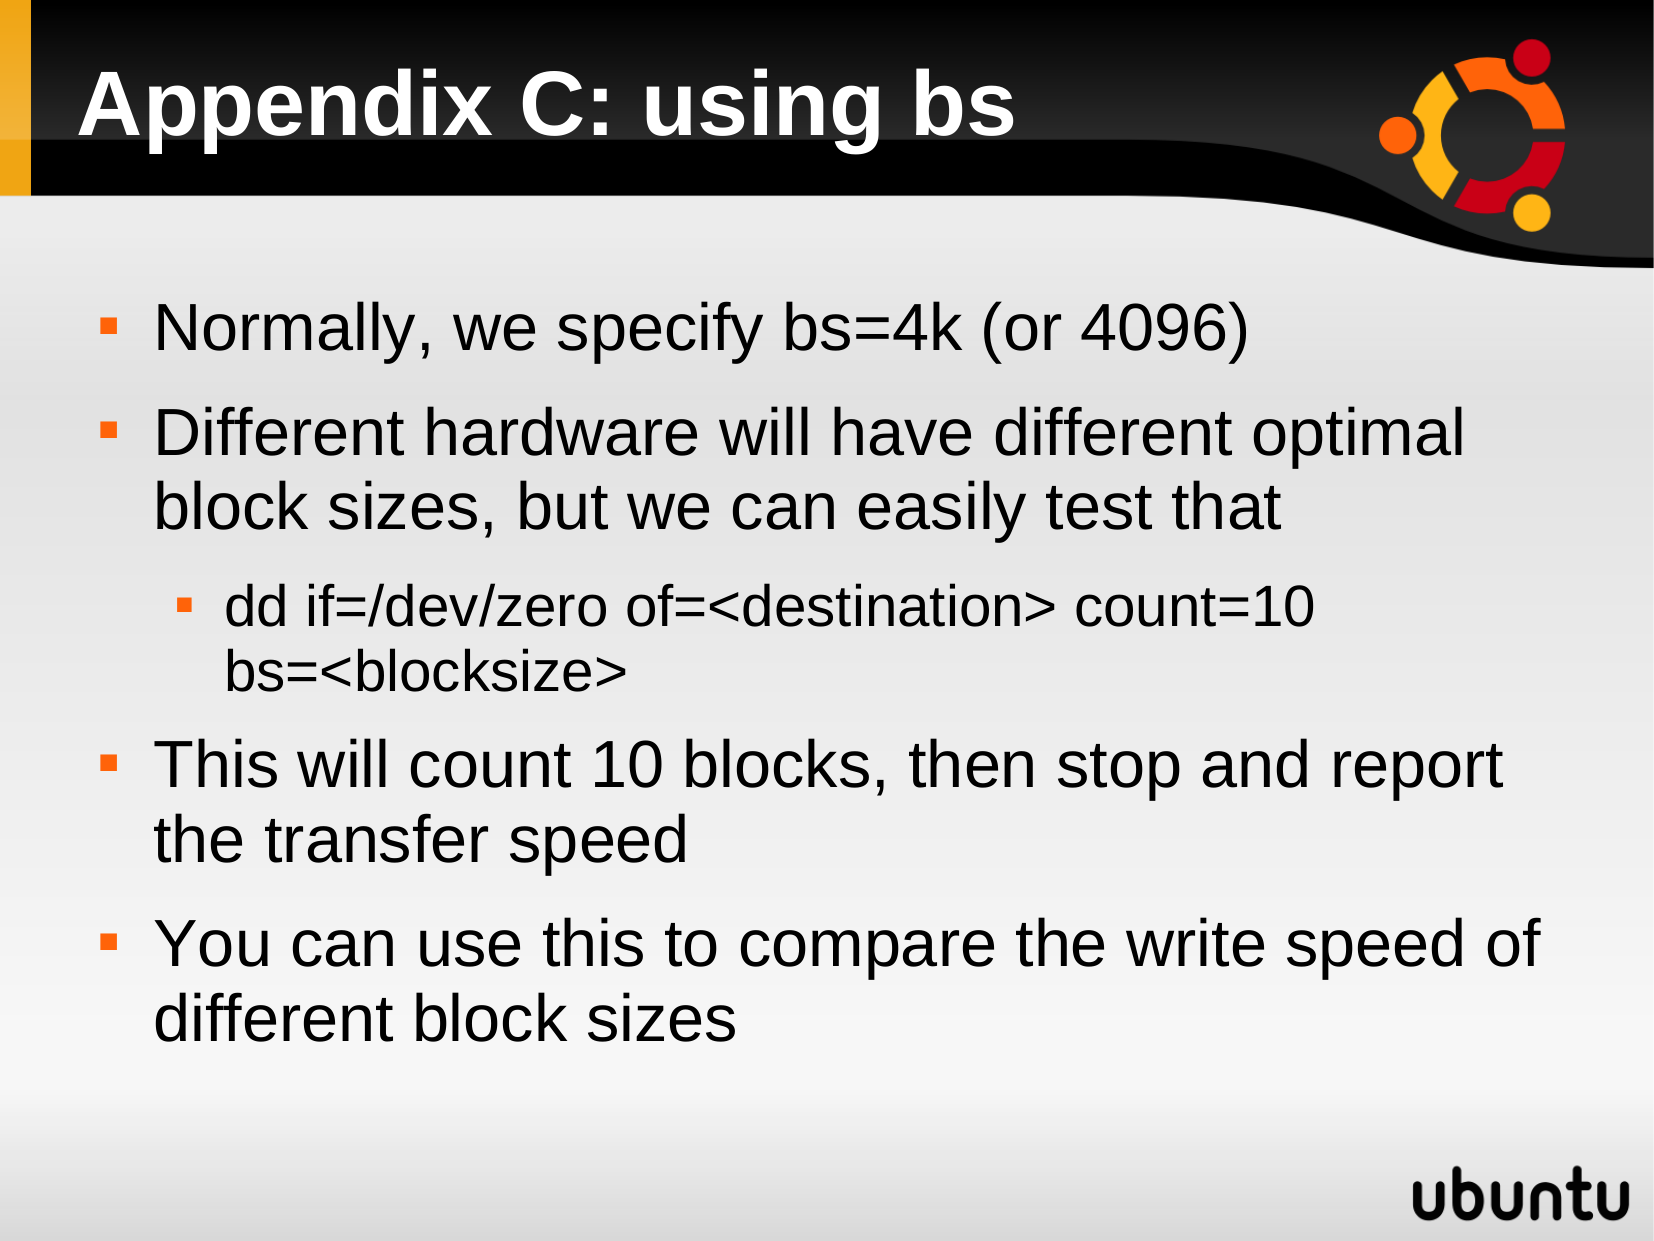

# Appendix C: using bs
Normally, we specify bs=4k (or 4096)
Different hardware will have different optimal block sizes, but we can easily test that
dd if=/dev/zero of=<destination> count=10 bs=<blocksize>
This will count 10 blocks, then stop and report the transfer speed
You can use this to compare the write speed of different block sizes